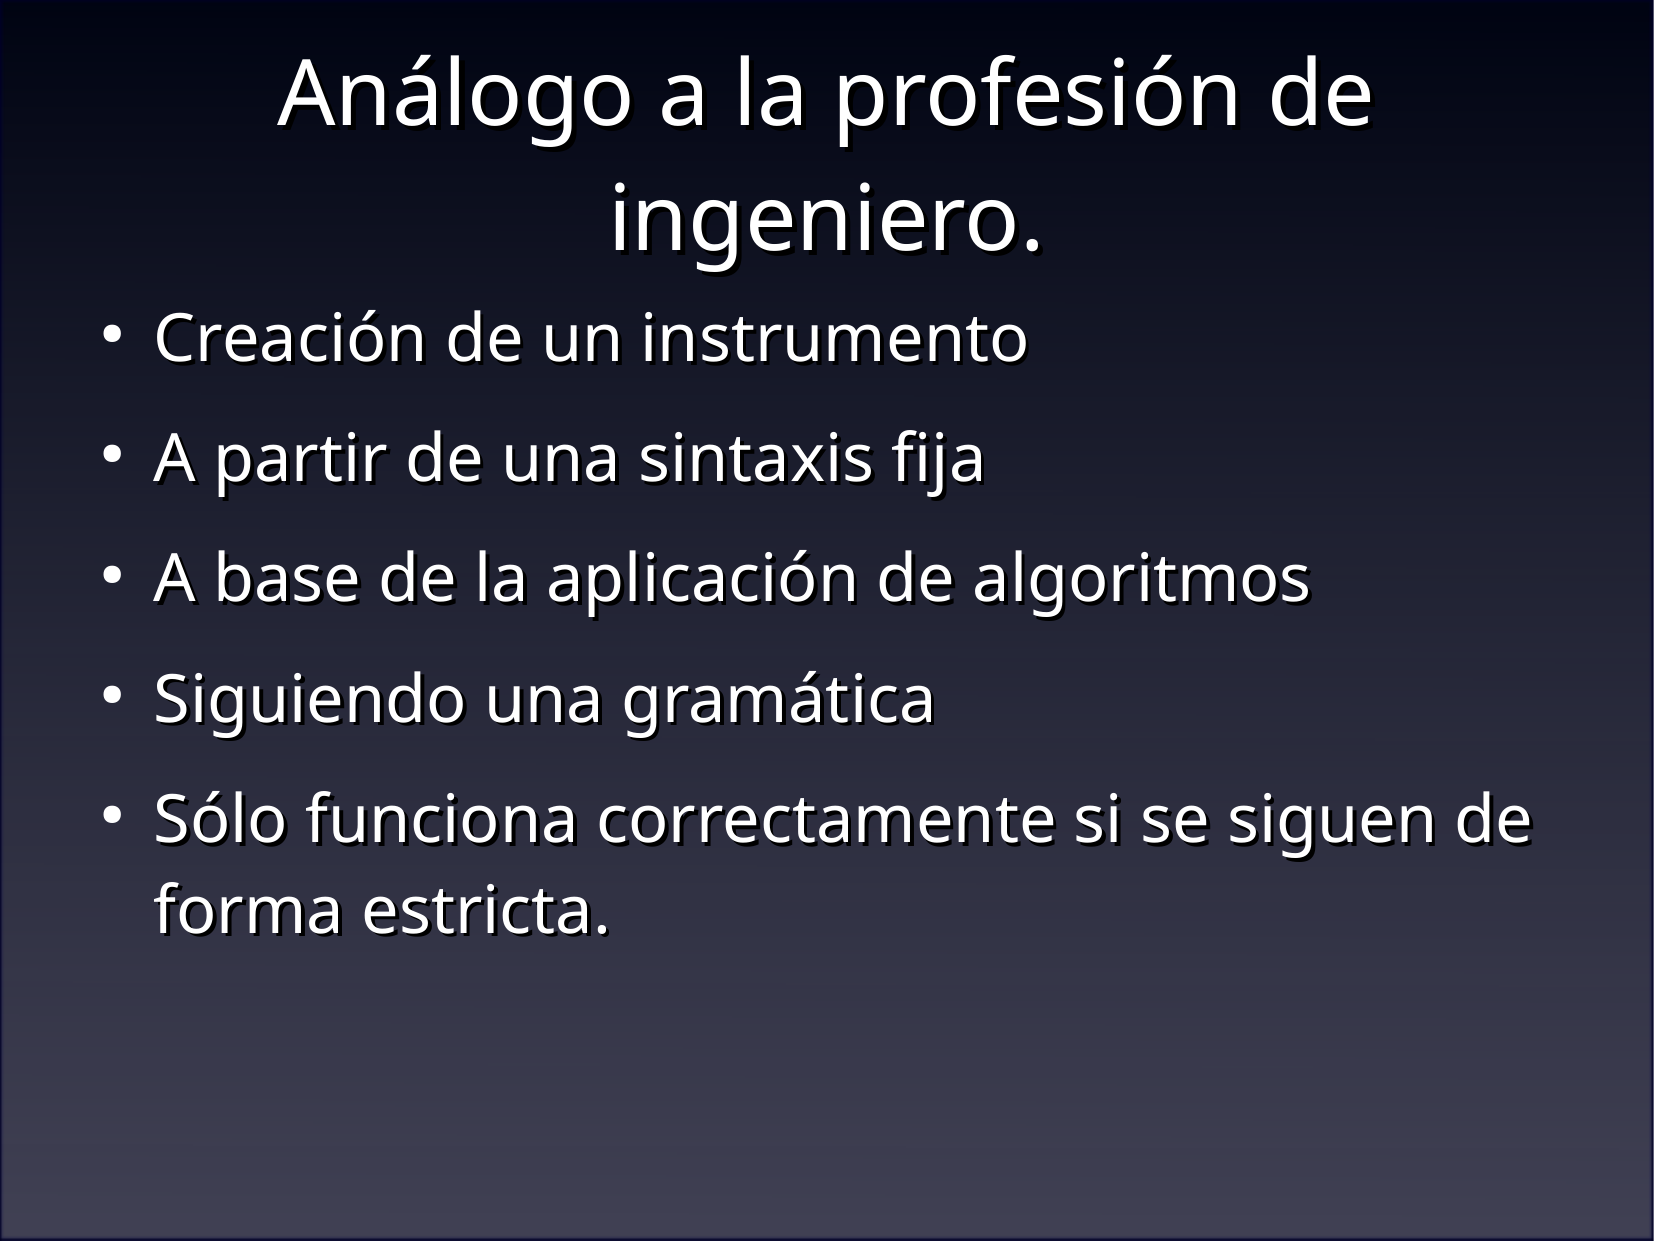

# Análogo a la profesión de ingeniero.
Creación de un instrumento
A partir de una sintaxis fija
A base de la aplicación de algoritmos
Siguiendo una gramática
Sólo funciona correctamente si se siguen de forma estricta.